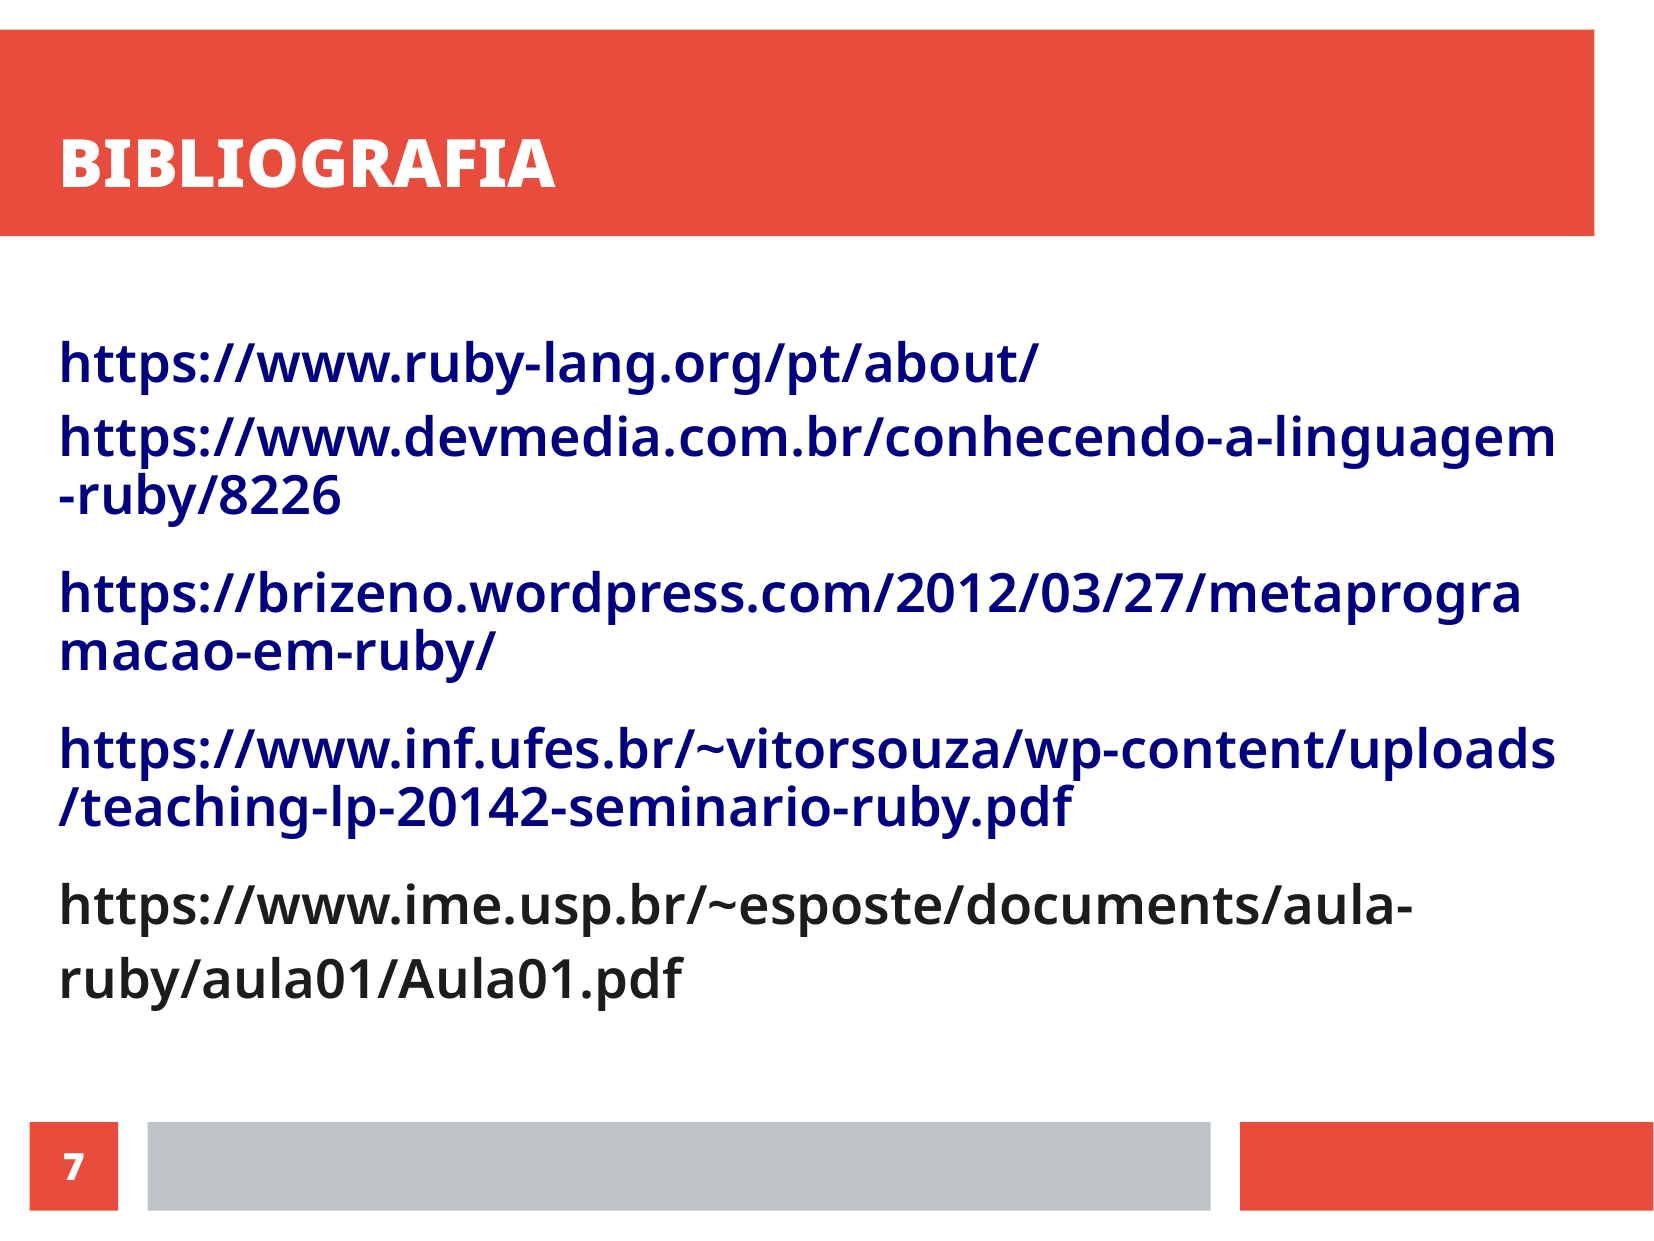

# BIBLIOGRAFIA
https://www.ruby-lang.org/pt/about/https://www.devmedia.com.br/conhecendo-a-linguagem-ruby/8226
https://brizeno.wordpress.com/2012/03/27/metaprogramacao-em-ruby/
https://www.inf.ufes.br/~vitorsouza/wp-content/uploads/teaching-lp-20142-seminario-ruby.pdf
https://www.ime.usp.br/~esposte/documents/aula-ruby/aula01/Aula01.pdf
7